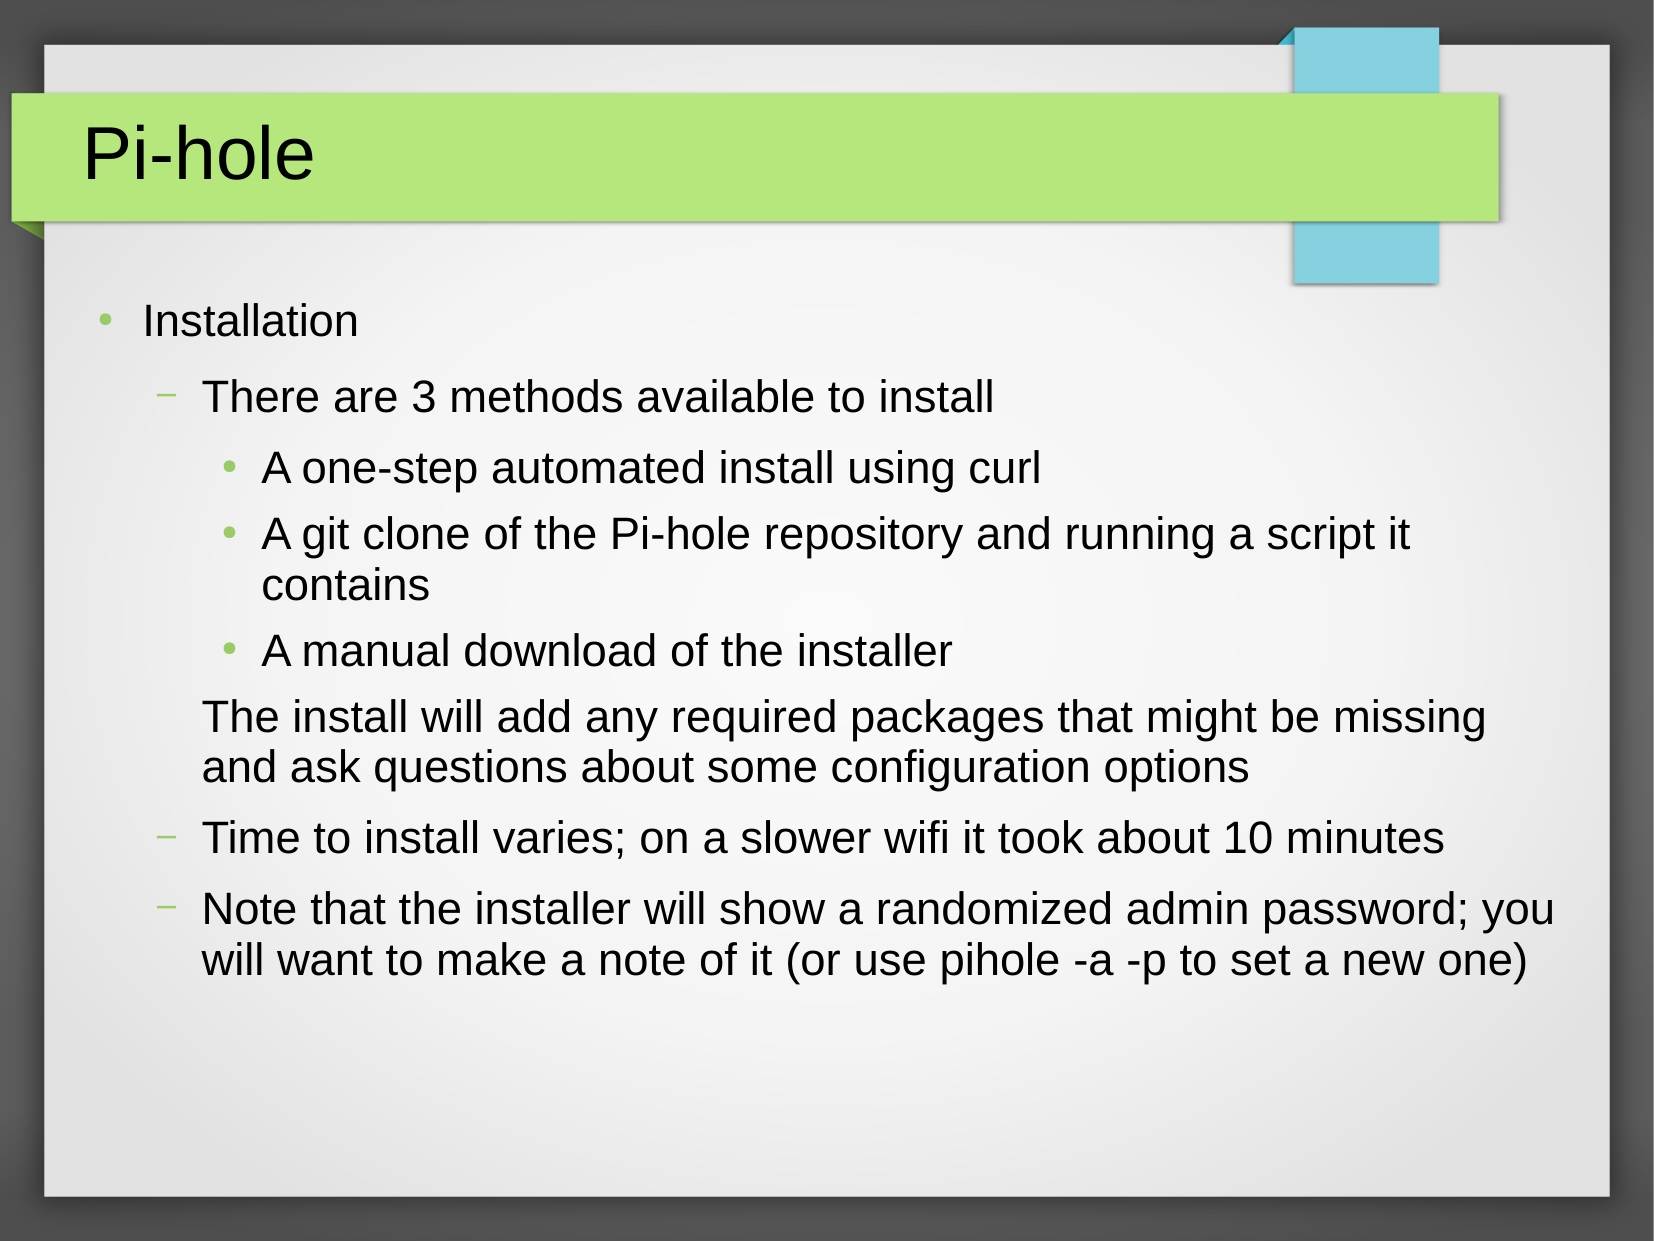

# Pi-hole
Installation
There are 3 methods available to install
A one-step automated install using curl
A git clone of the Pi-hole repository and running a script it contains
A manual download of the installer
The install will add any required packages that might be missing and ask questions about some configuration options
Time to install varies; on a slower wifi it took about 10 minutes
Note that the installer will show a randomized admin password; you will want to make a note of it (or use pihole -a -p to set a new one)